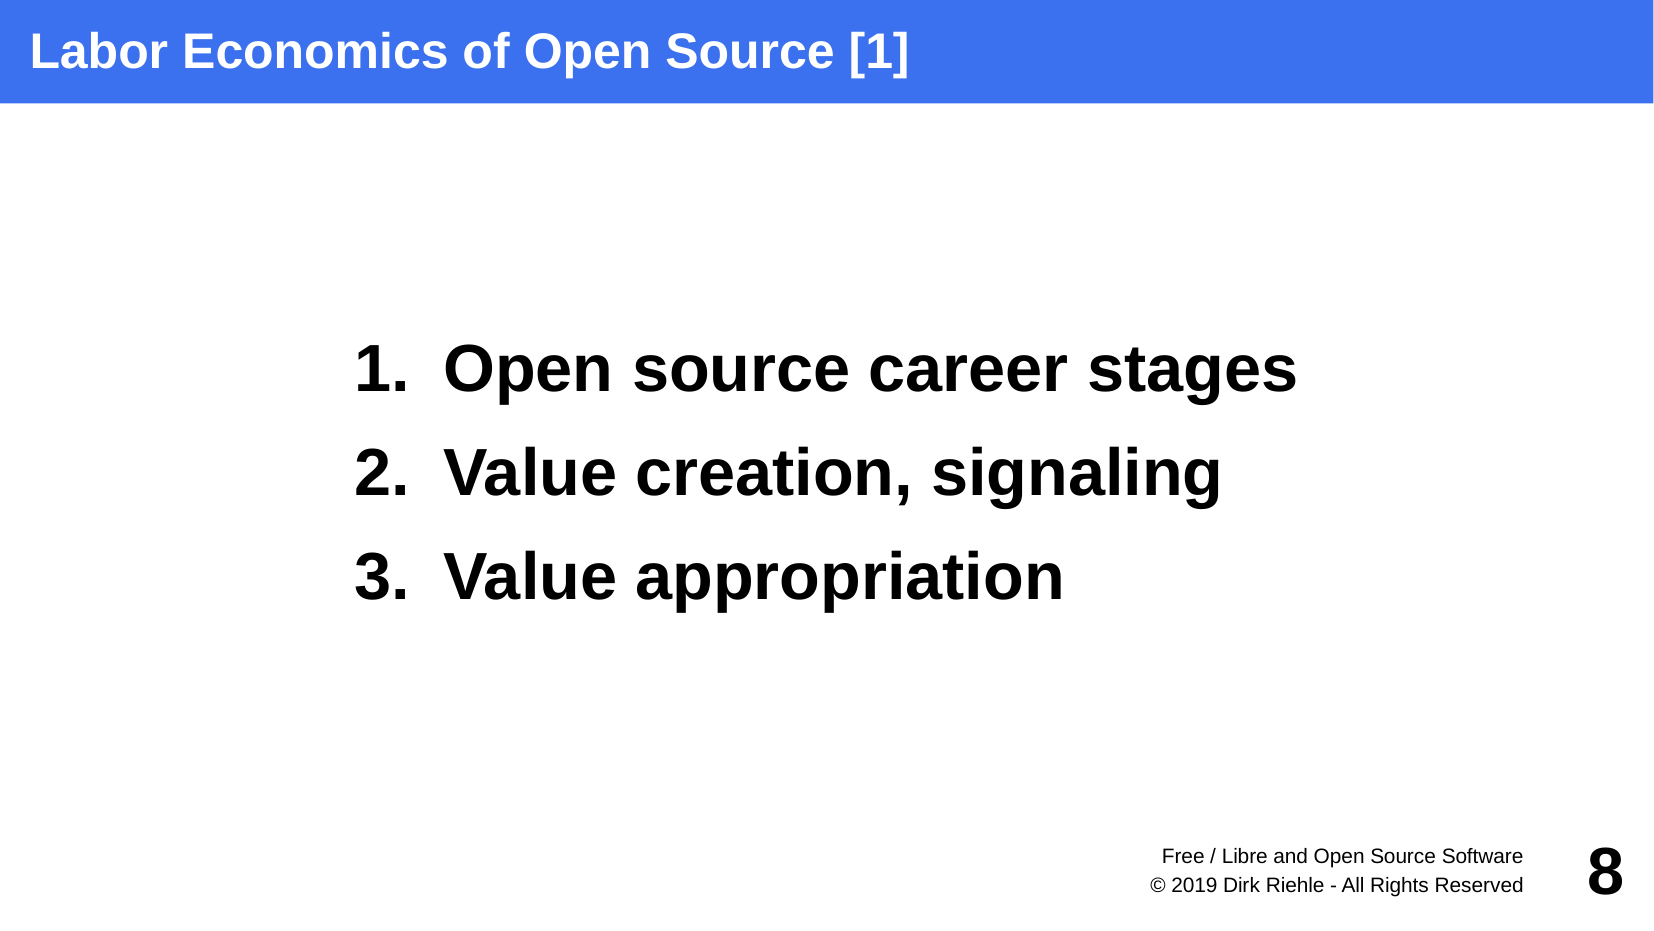

# Labor Economics of Open Source [1]
Open source career stages
Value creation, signaling
Value appropriation
Free / Libre and Open Source Software
8
© 2019 Dirk Riehle - All Rights Reserved
[1]	This lecture is loosely based on my paper “How Open Source is Changing the Software Developer’s Career” available at http://wp.me/Pe4V6-WV